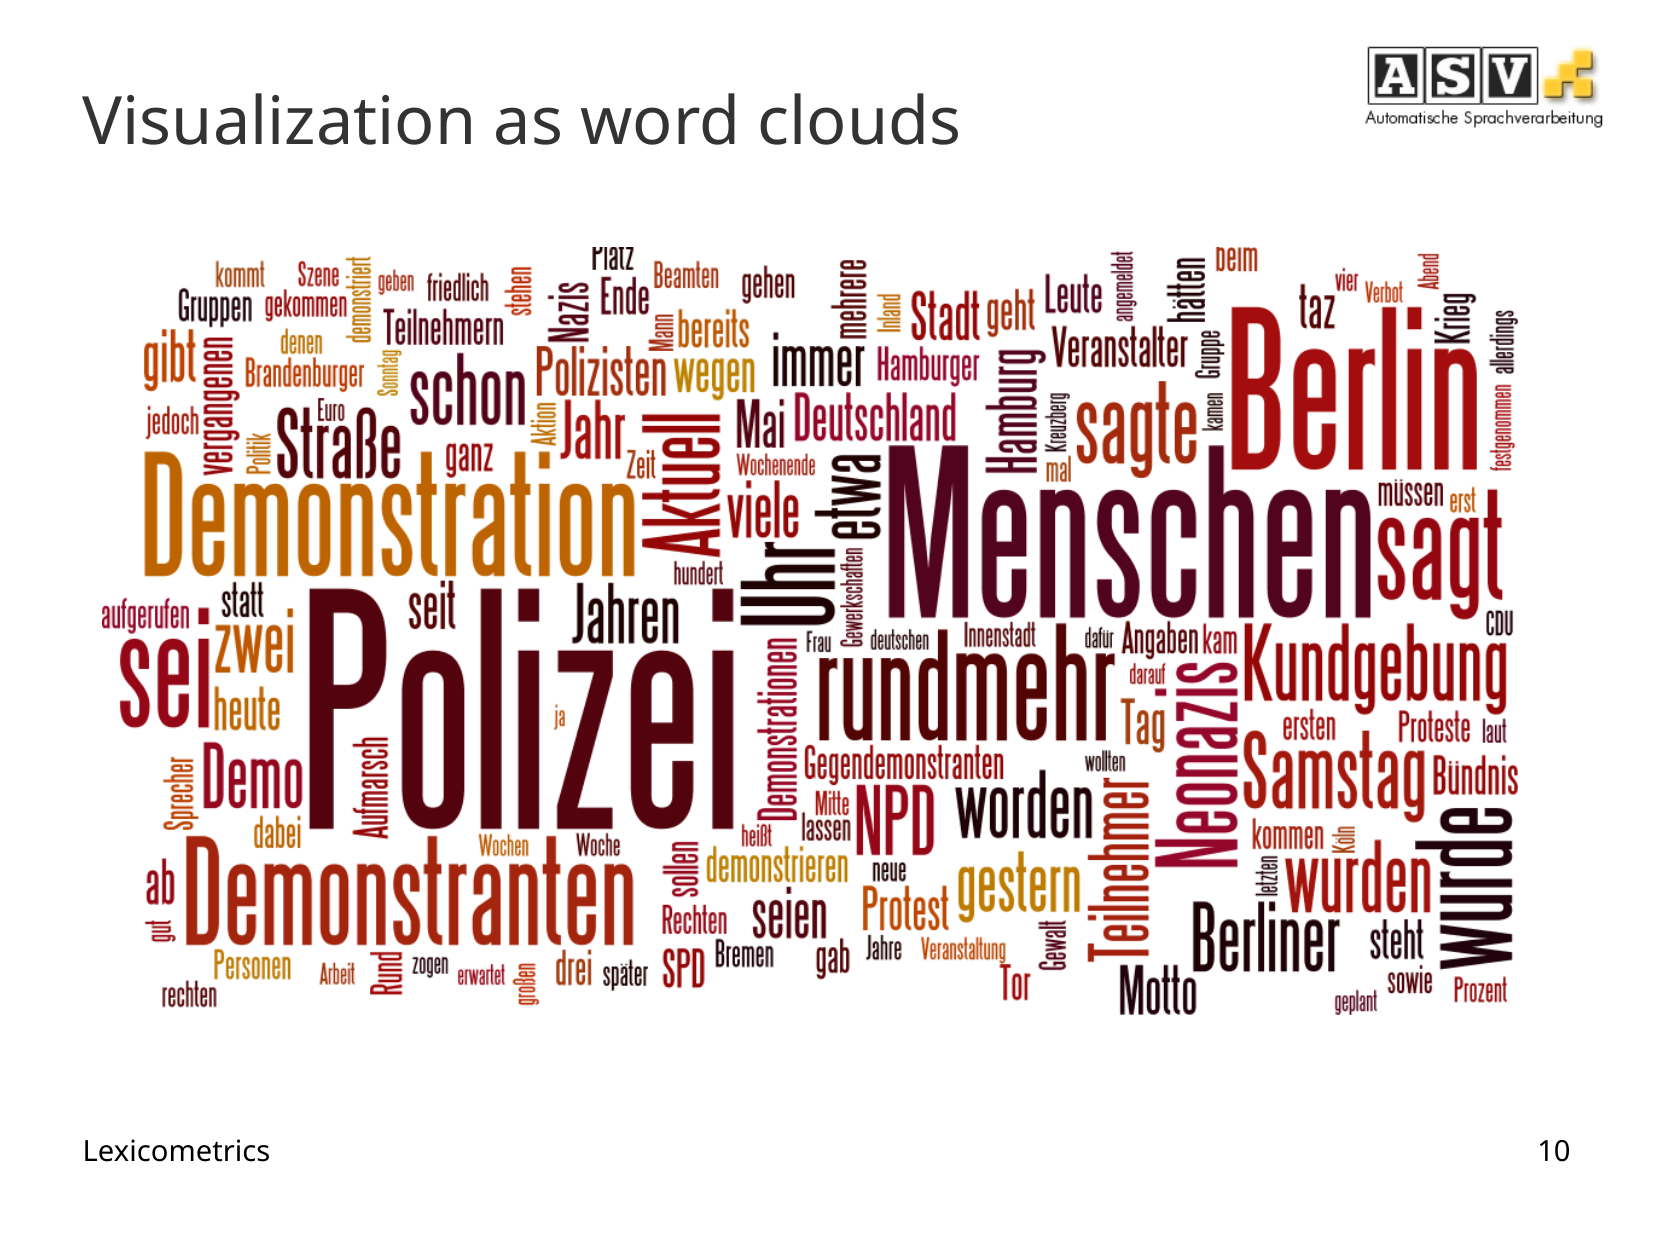

# Visualization as word clouds
Lexicometrics
10